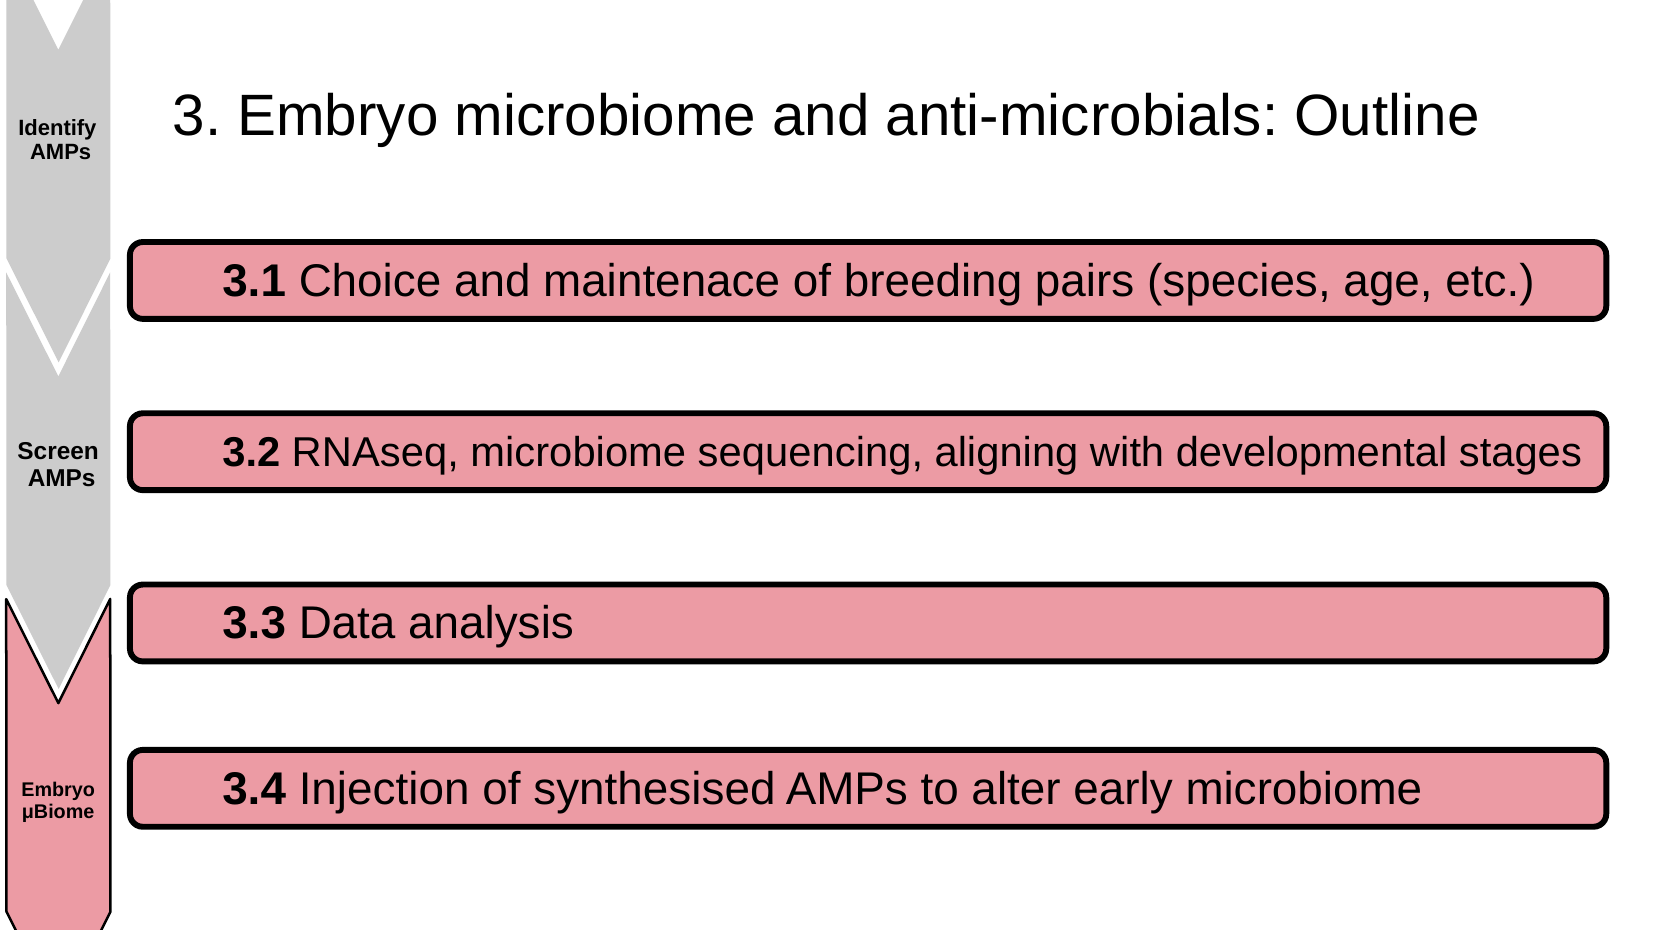

# 3. Embryo microbiome and anti-microbials: Outline
3.1 Choice and maintenace of breeding pairs (species, age, etc.)
3.2 RNAseq, microbiome sequencing, aligning with developmental stages
3.3 Data analysis
3.4 Injection of synthesised AMPs to alter early microbiome